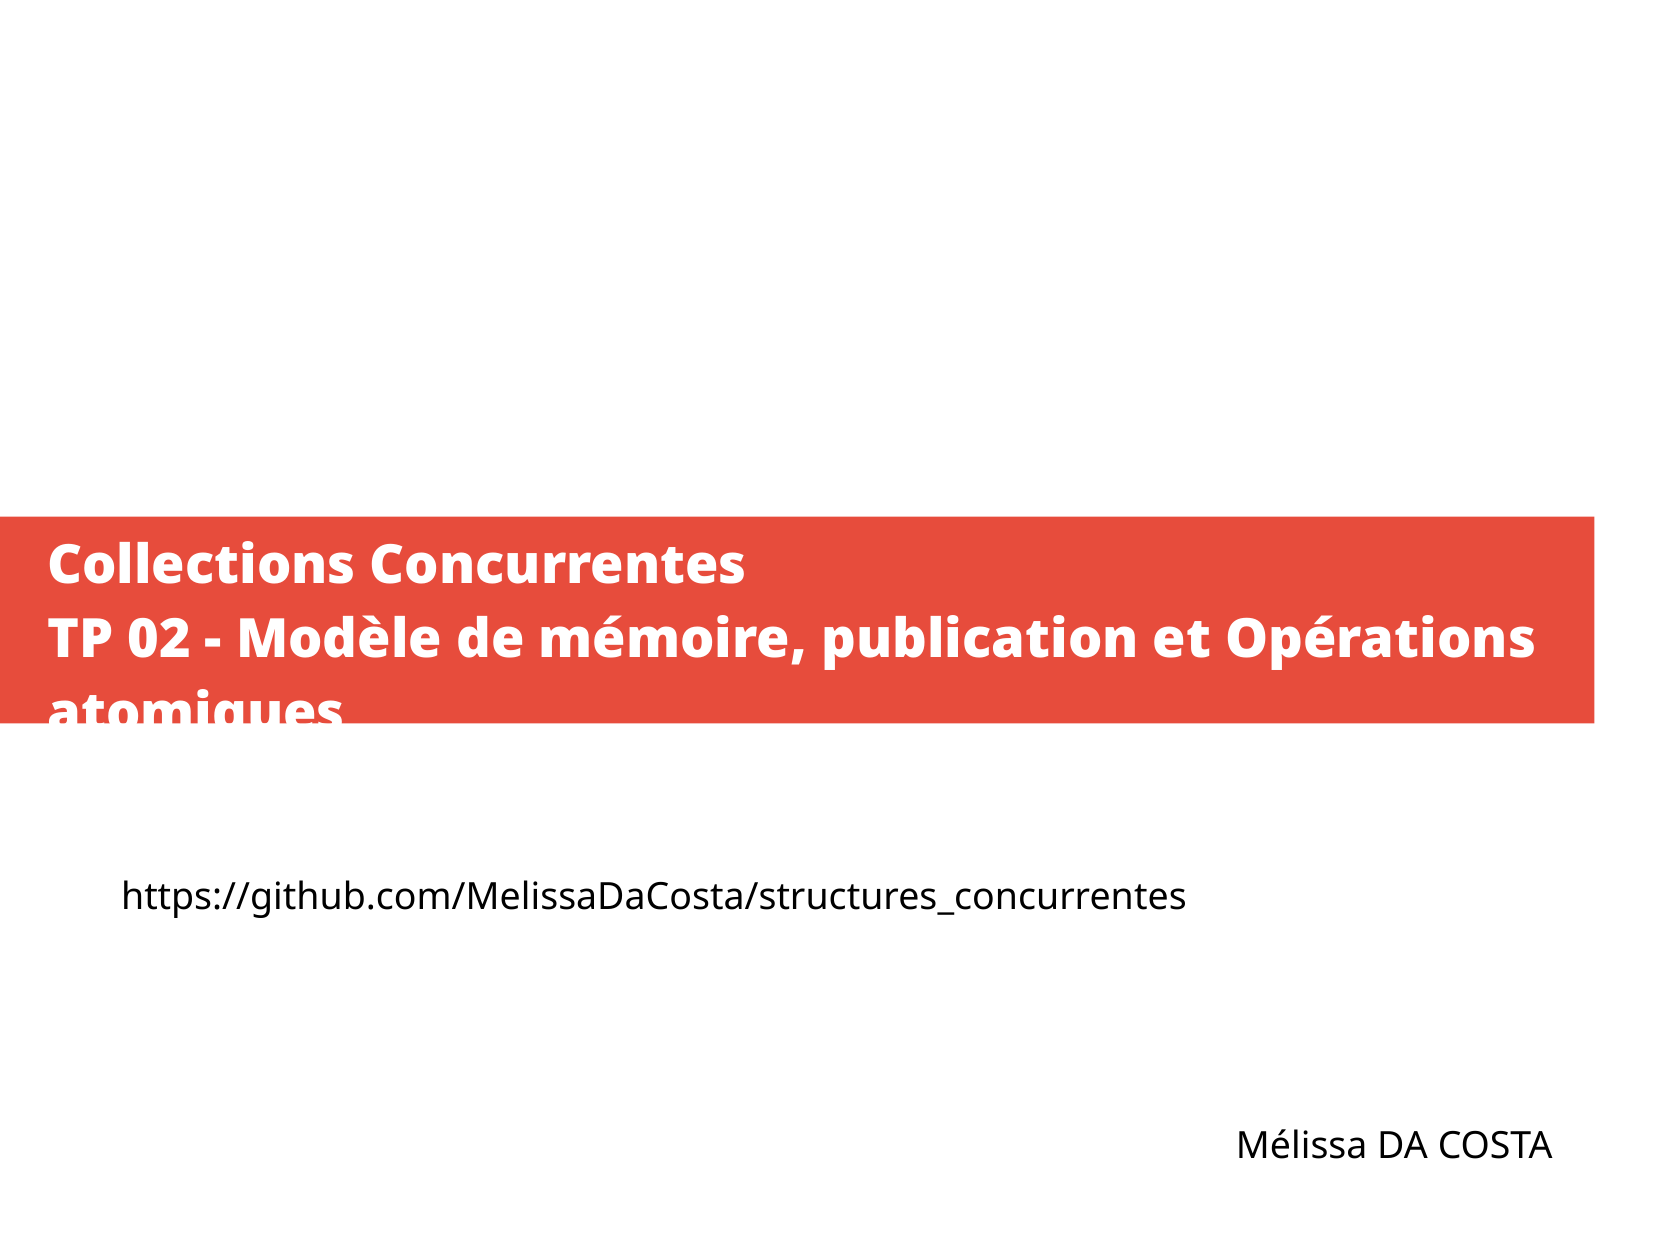

# Collections Concurrentes TP 02 - Modèle de mémoire, publication et Opérations atomiques
https://github.com/MelissaDaCosta/structures_concurrentes
 Mélissa DA COSTA